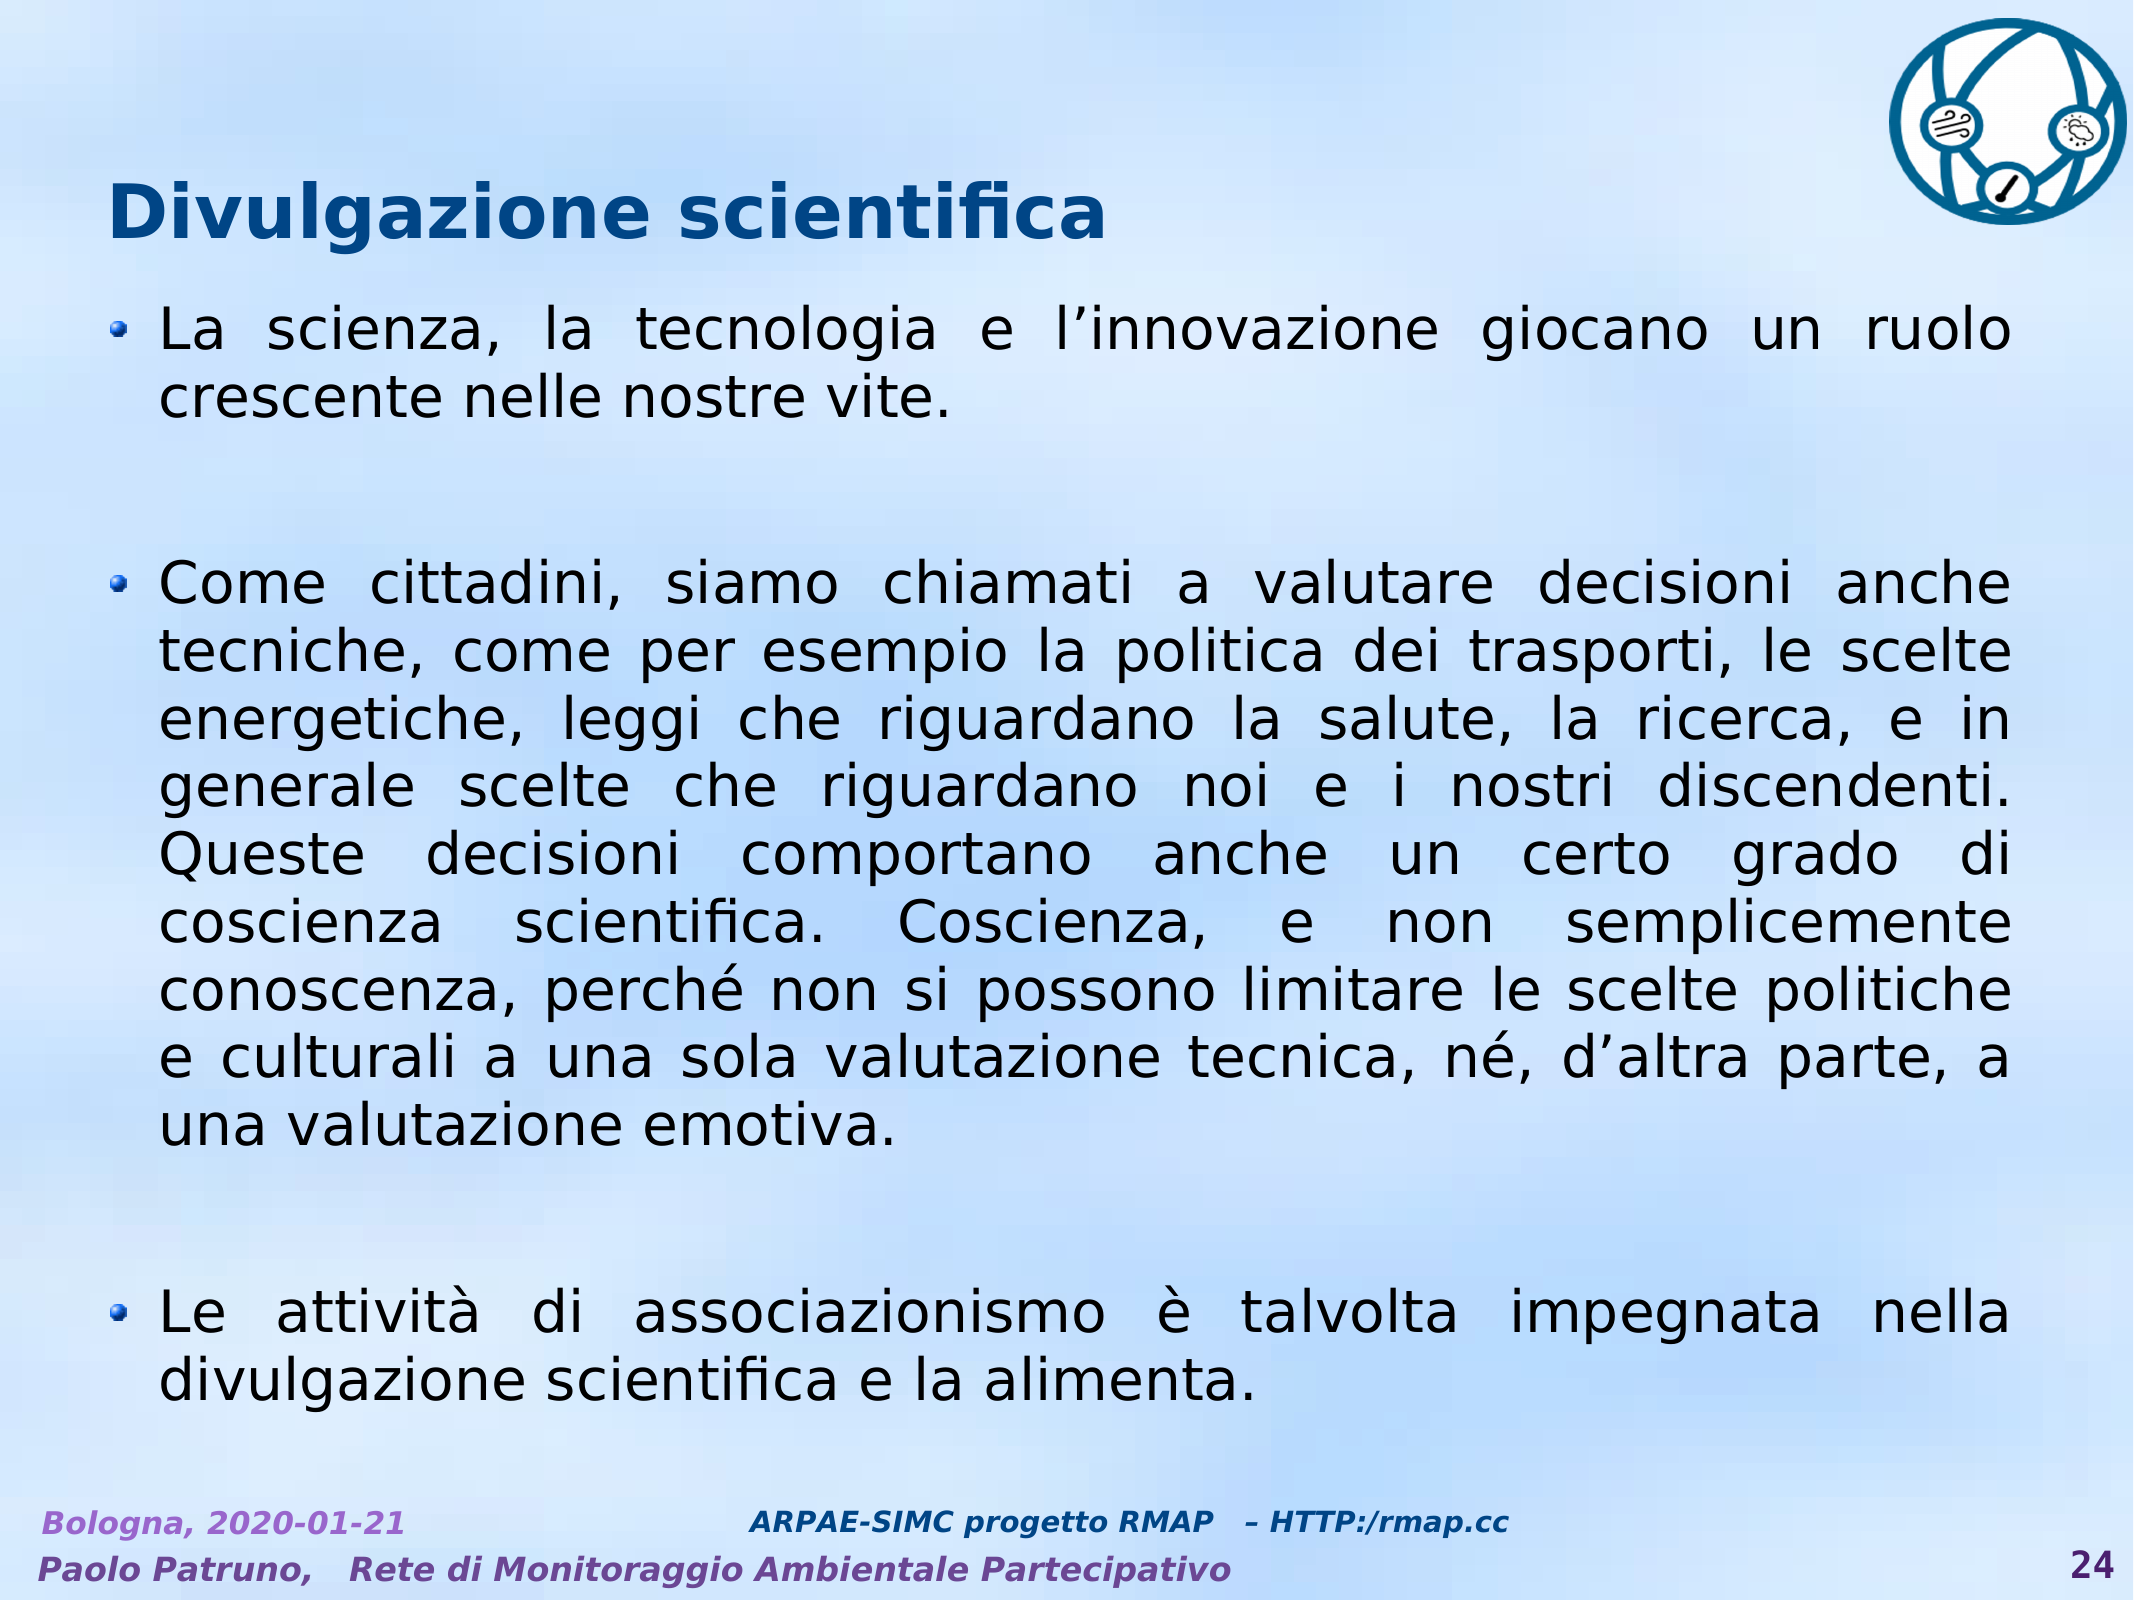

Divulgazione scientifica
# La scienza, la tecnologia e l’innovazione giocano un ruolo crescente nelle nostre vite.
Come cittadini, siamo chiamati a valutare decisioni anche tecniche, come per esempio la politica dei trasporti, le scelte energetiche, leggi che riguardano la salute, la ricerca, e in generale scelte che riguardano noi e i nostri discendenti. Queste decisioni comportano anche un certo grado di coscienza scientifica. Coscienza, e non semplicemente conoscenza, perché non si possono limitare le scelte politiche e culturali a una sola valutazione tecnica, né, d’altra parte, a una valutazione emotiva.
Le attività di associazionismo è talvolta impegnata nella divulgazione scientifica e la alimenta.